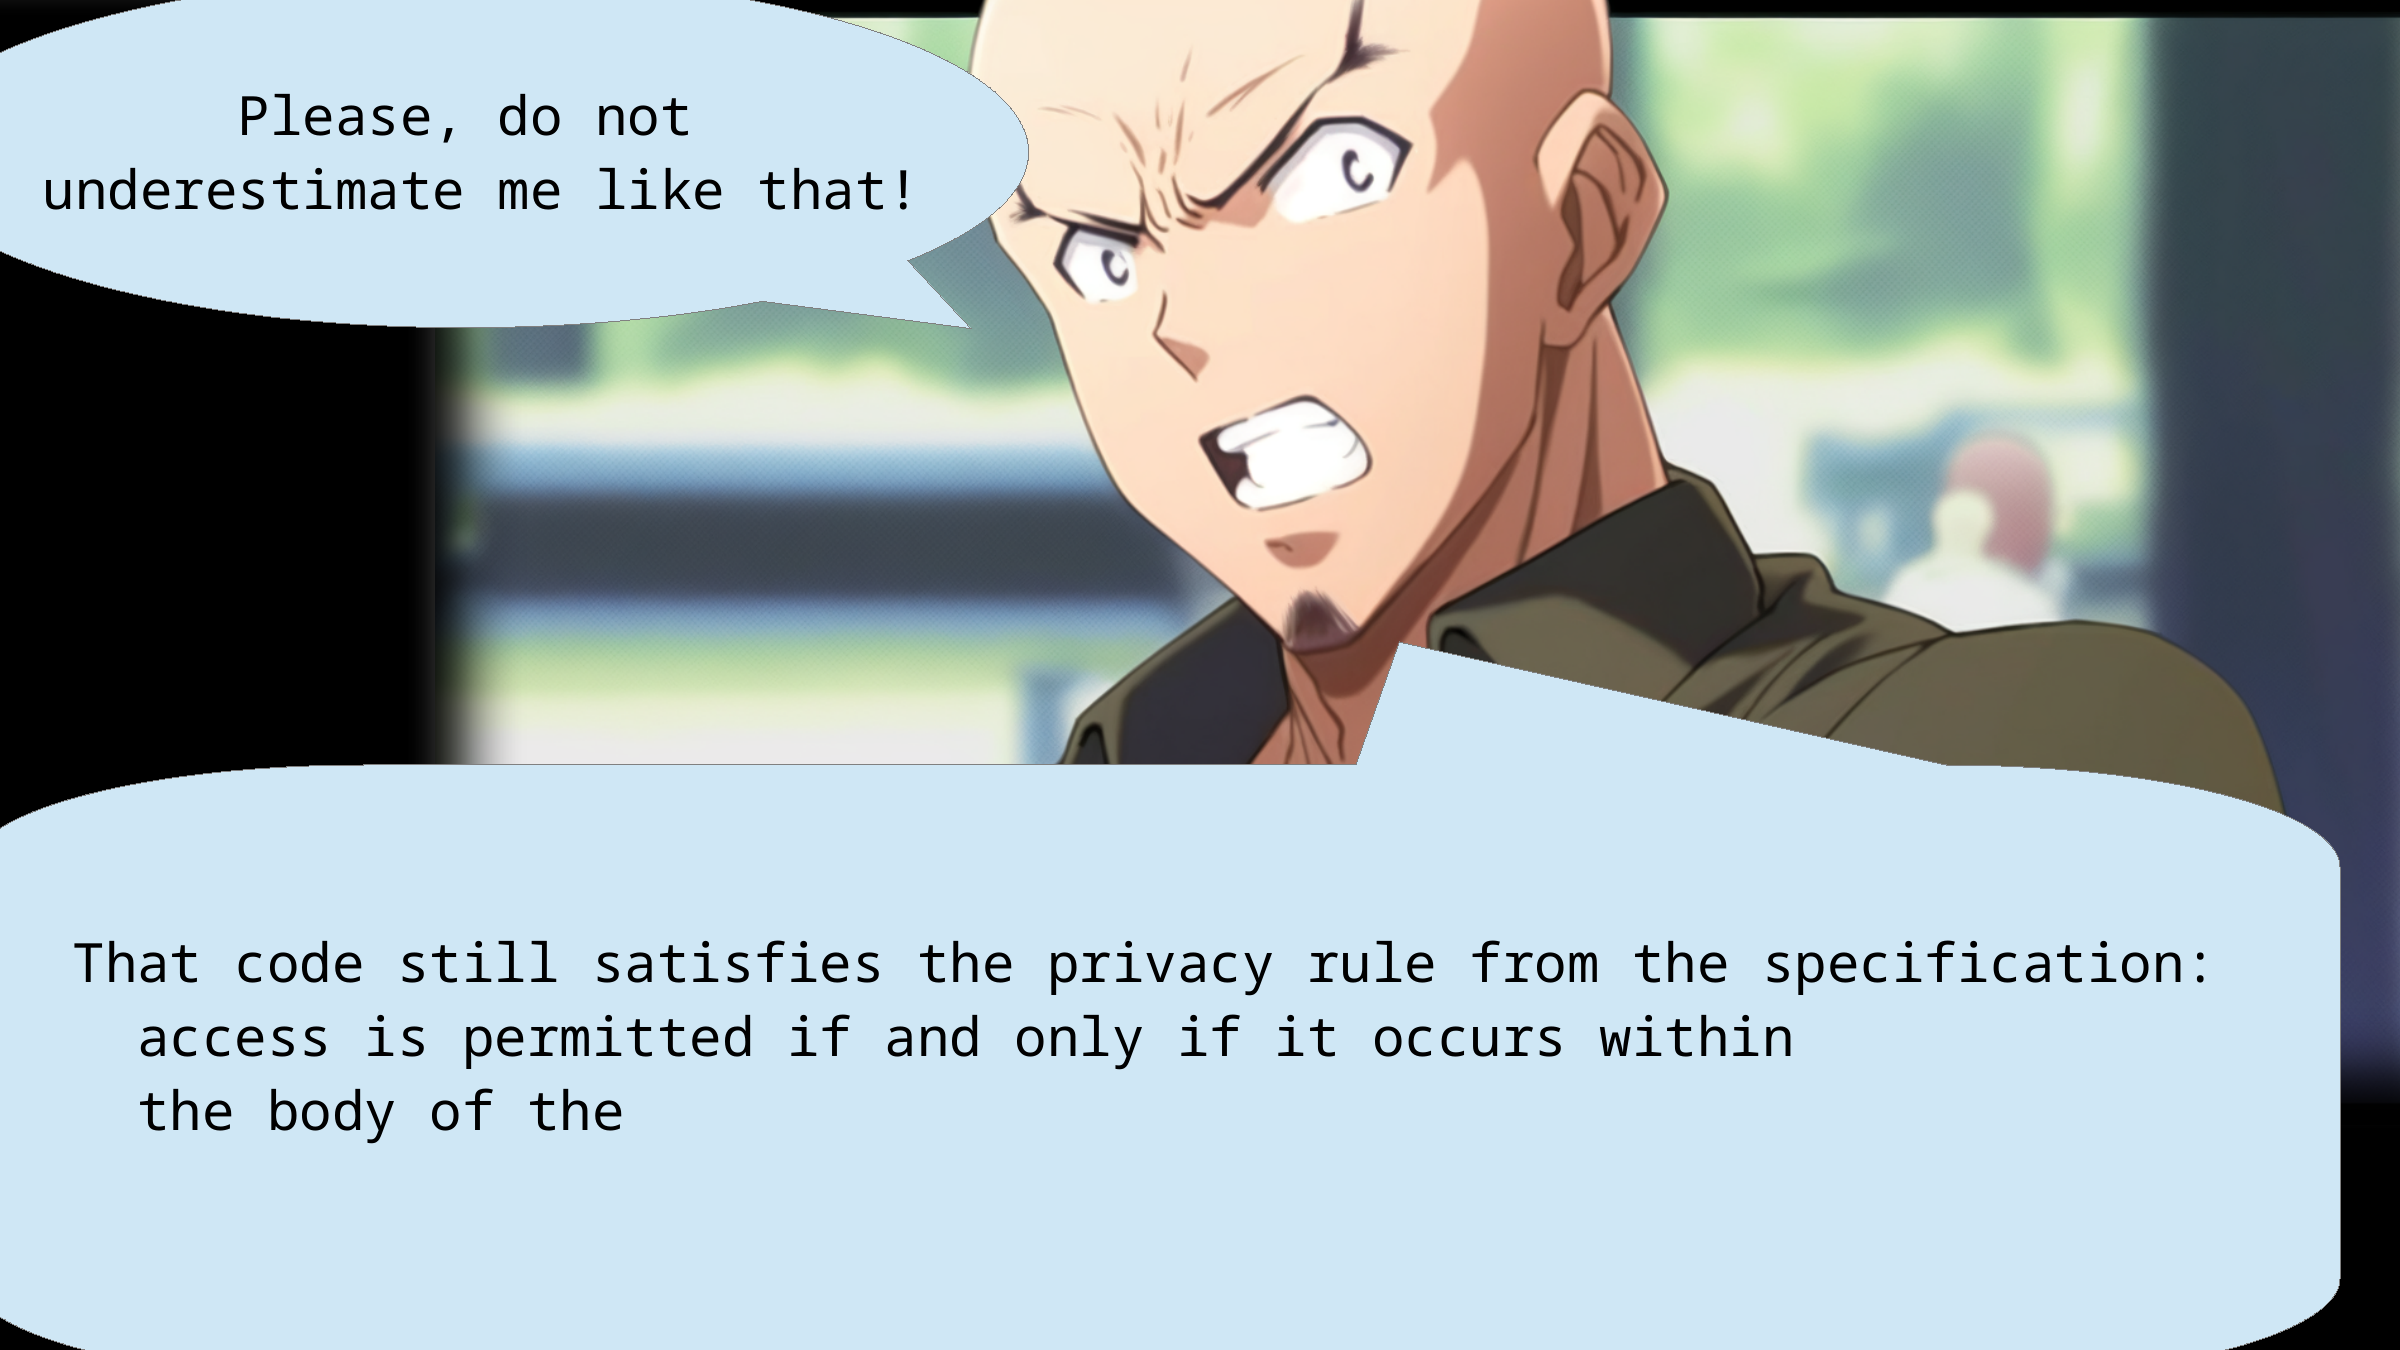

Please, do not
 underestimate me like that!
That code still satisfies the privacy rule from the specification:
 access is permitted if and only if it occurs within
 the body of the